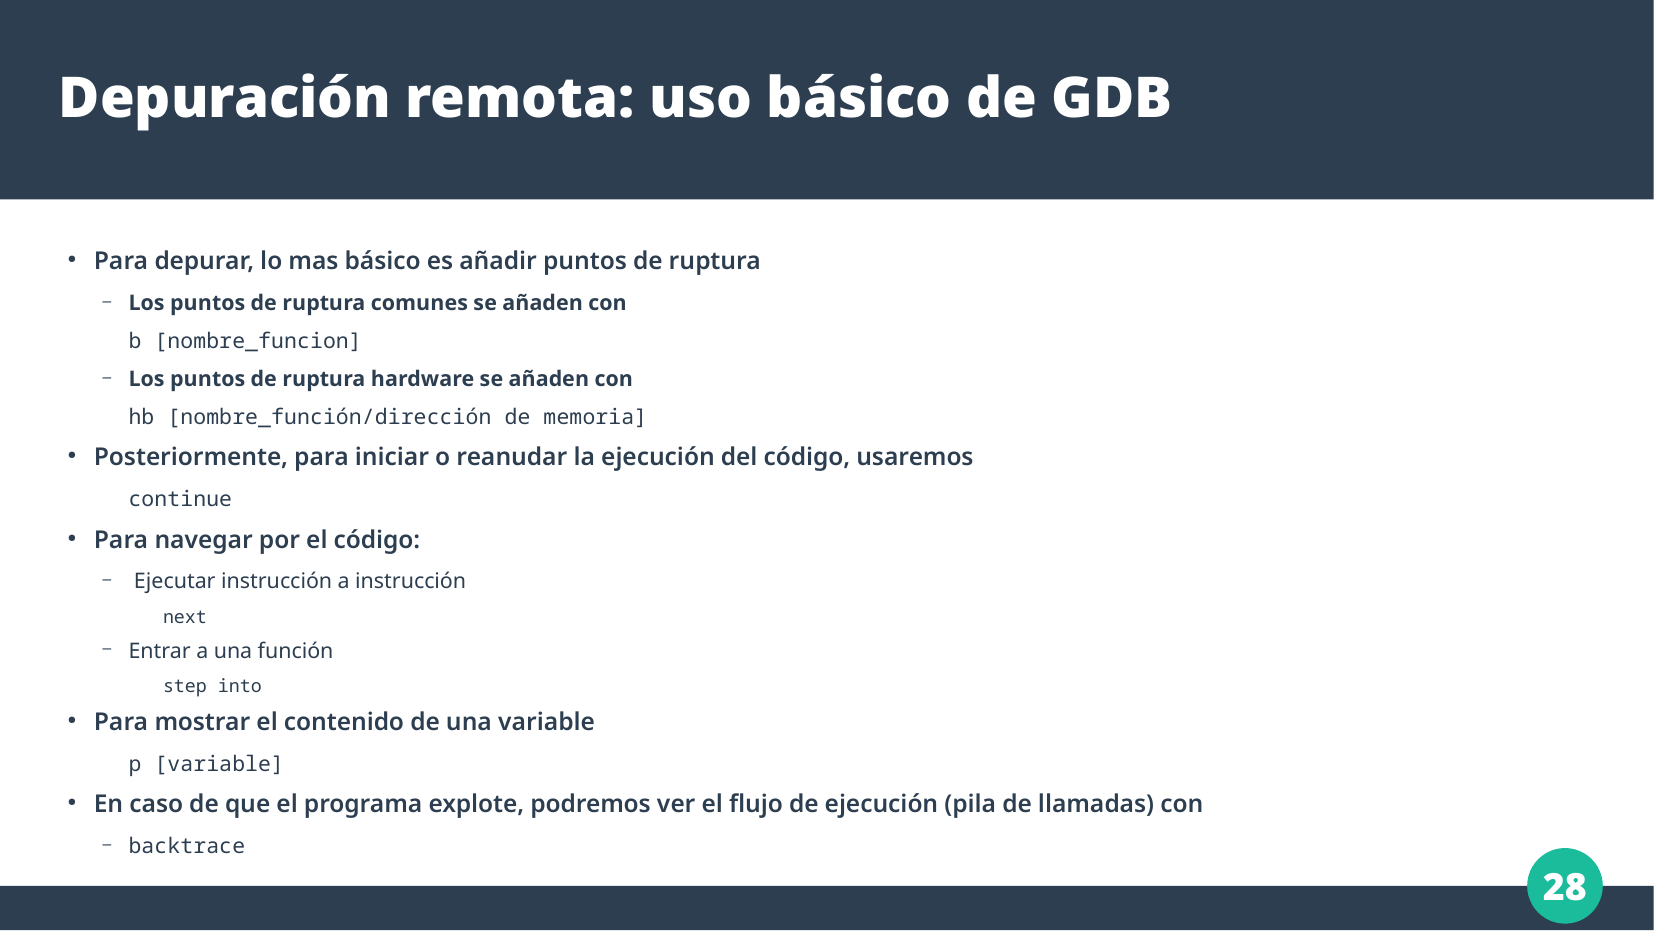

# Depuración remota: uso básico de GDB
Para depurar, lo mas básico es añadir puntos de ruptura
Los puntos de ruptura comunes se añaden con
b [nombre_funcion]
Los puntos de ruptura hardware se añaden con
hb [nombre_función/dirección de memoria]
Posteriormente, para iniciar o reanudar la ejecución del código, usaremos
continue
Para navegar por el código:
 Ejecutar instrucción a instrucción
next
Entrar a una función
step into
Para mostrar el contenido de una variable
p [variable]
En caso de que el programa explote, podremos ver el flujo de ejecución (pila de llamadas) con
backtrace